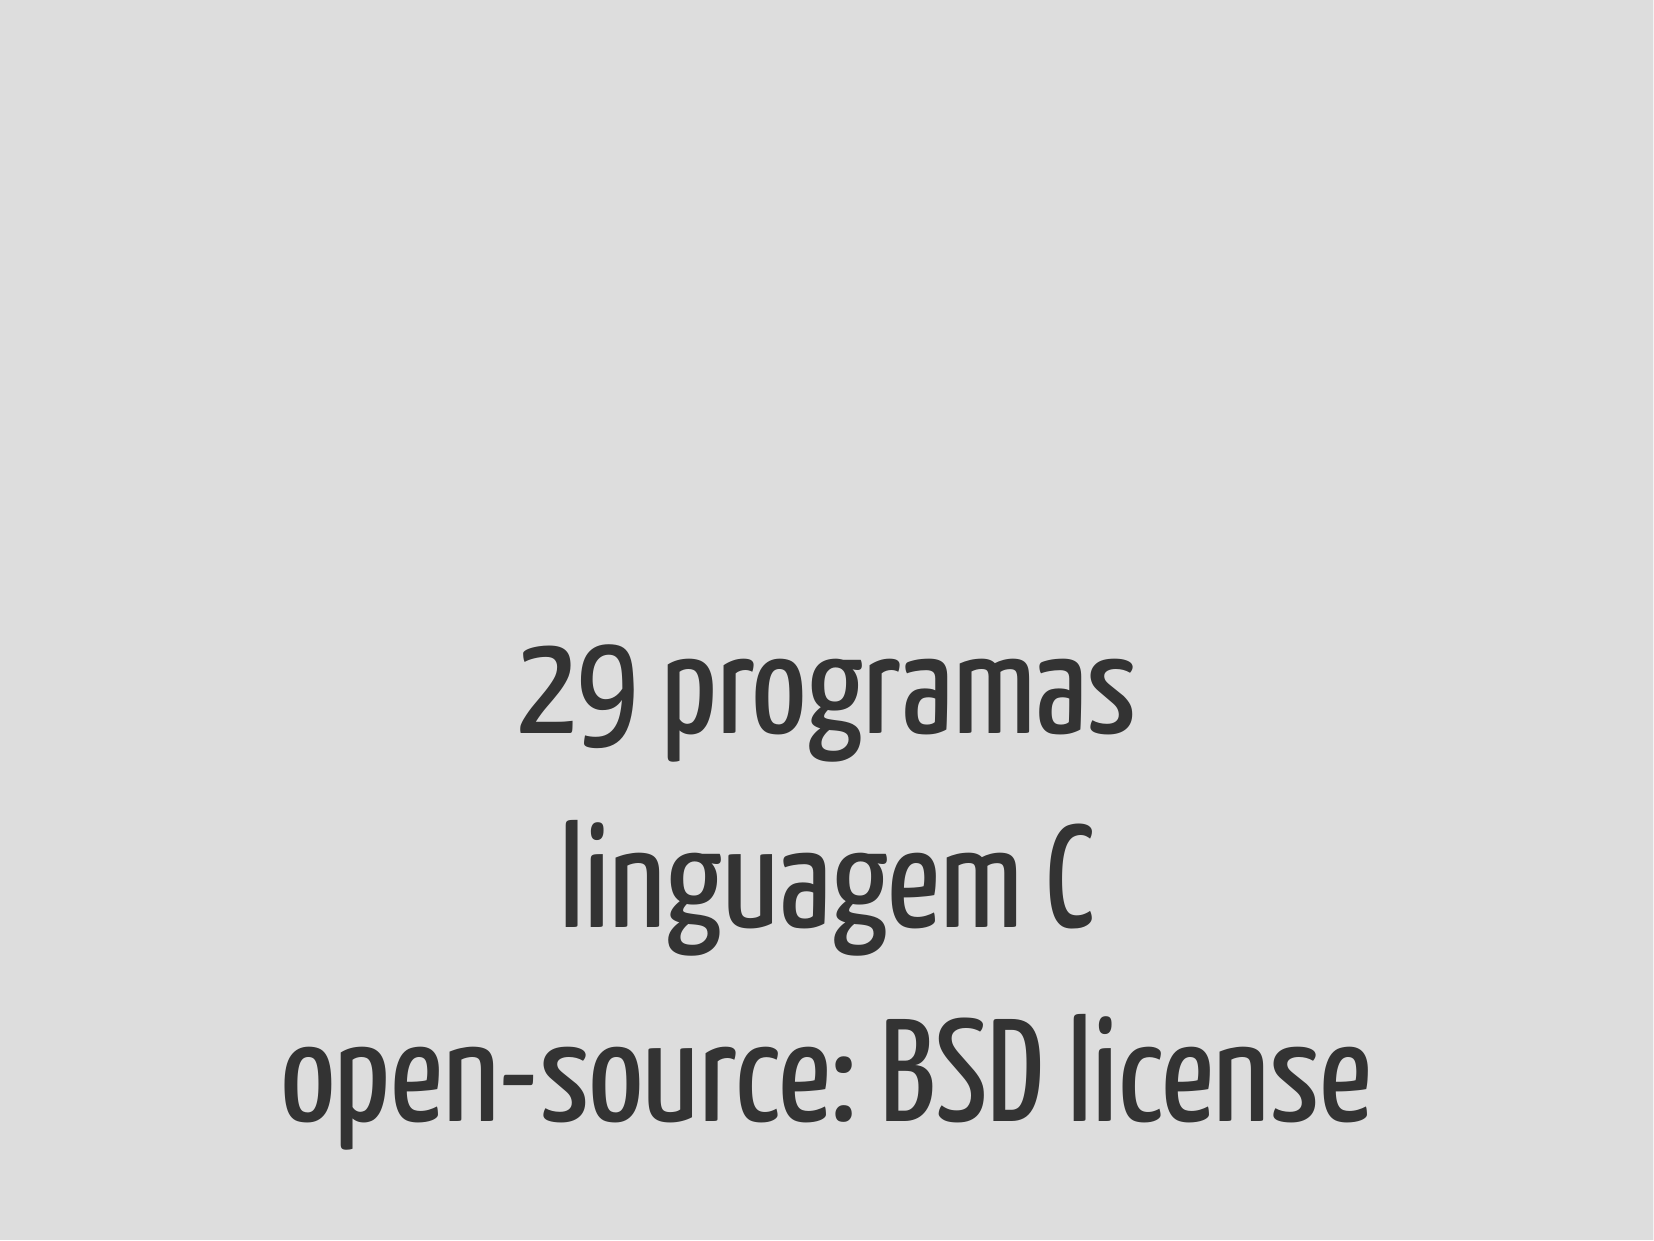

29 programas
linguagem C
open-source: BSD license